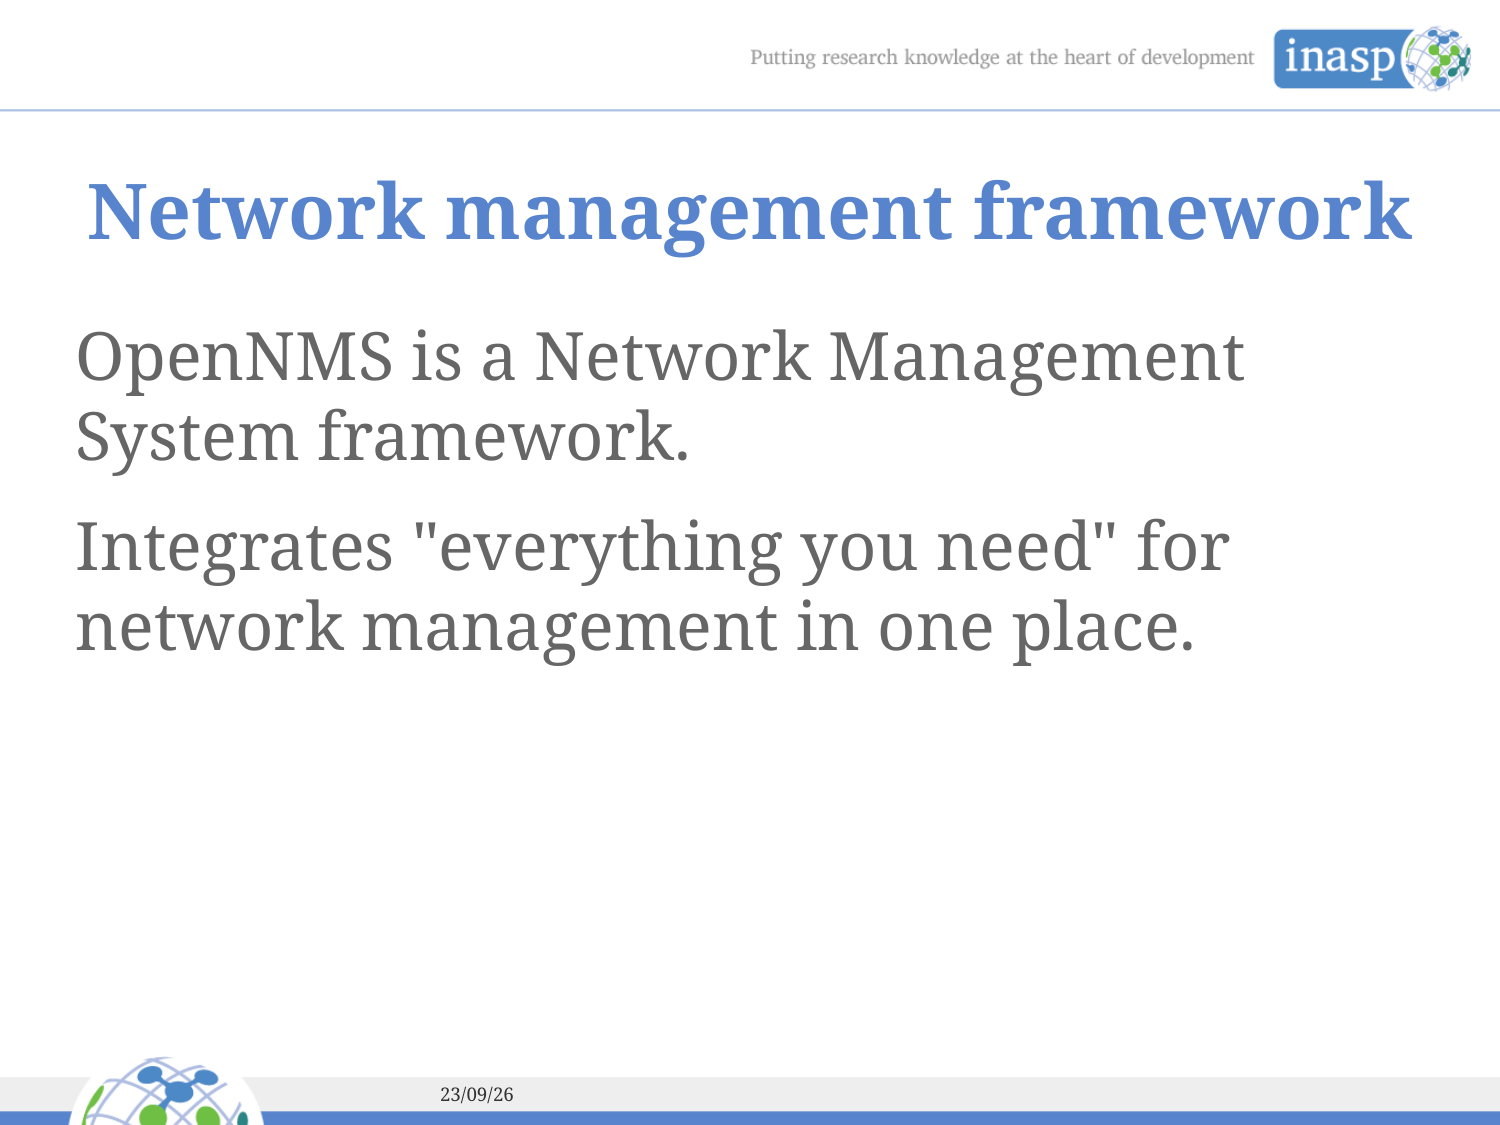

# Network management framework
OpenNMS is a Network Management System framework.
Integrates "everything you need" for network management in one place.